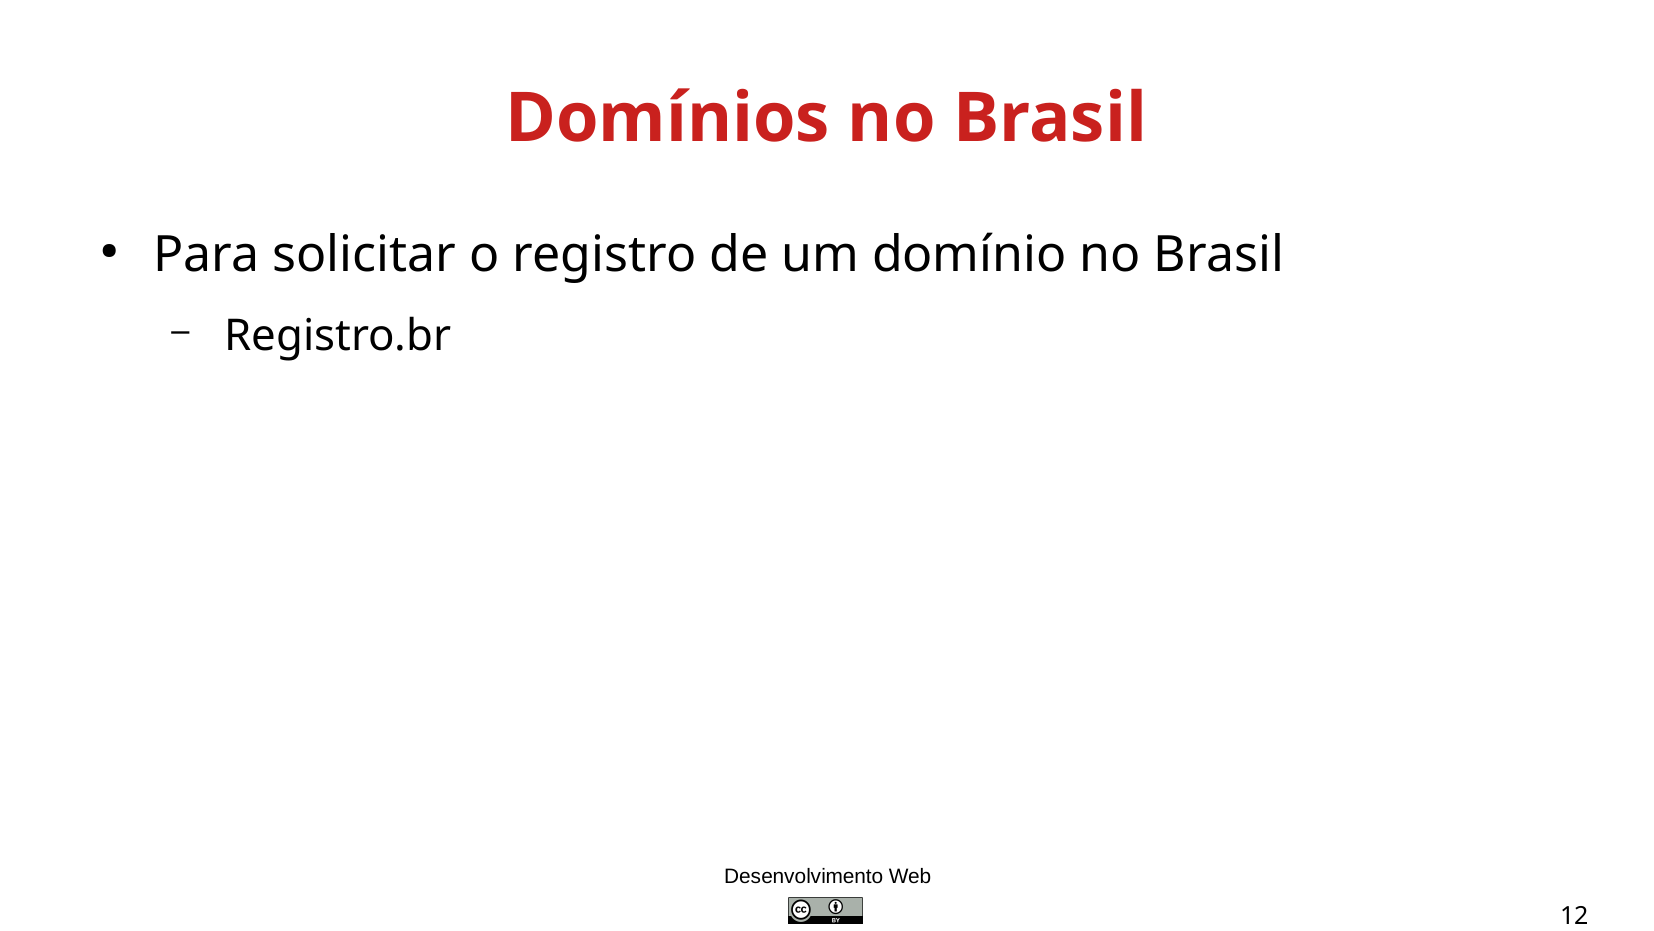

# Domínios no Brasil
Para solicitar o registro de um domínio no Brasil
Registro.br
Desenvolvimento Web
12